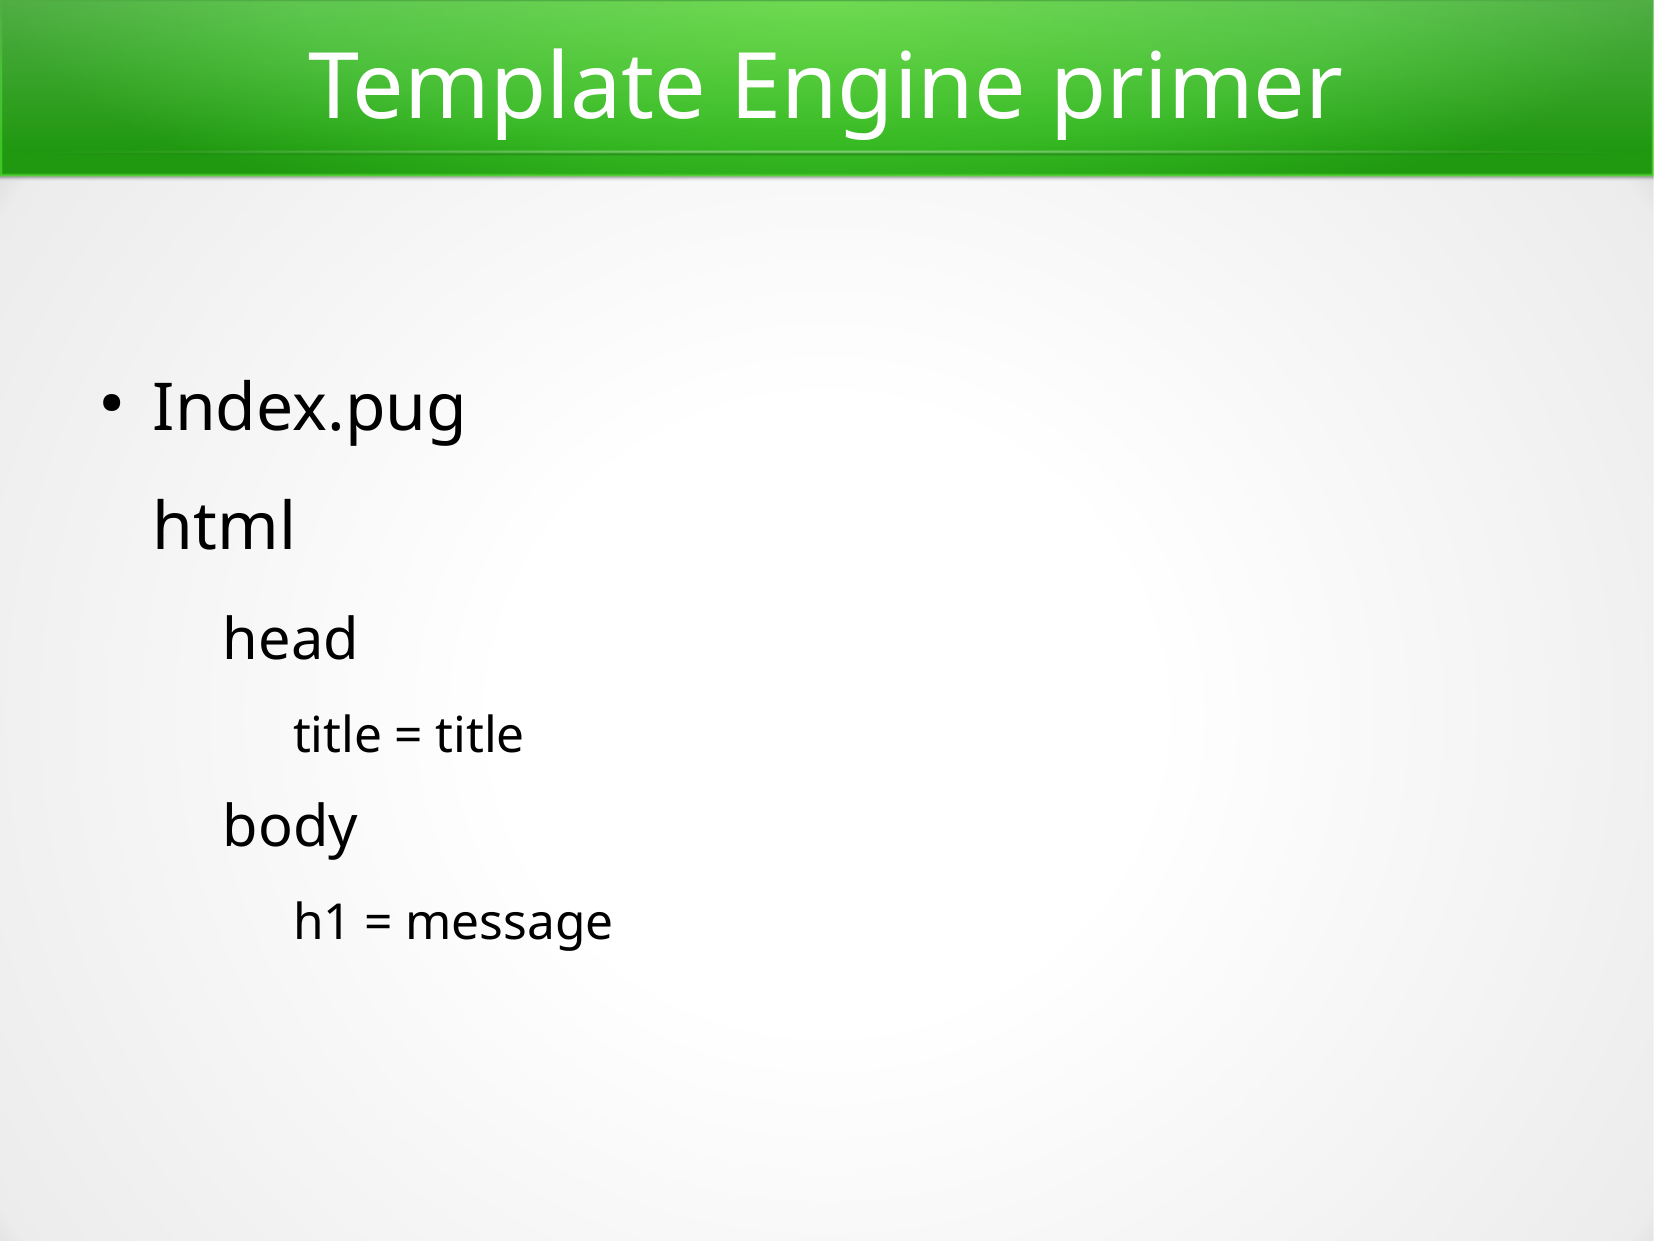

# Template Engine primer
Index.pug
html
head
title = title
body
h1 = message